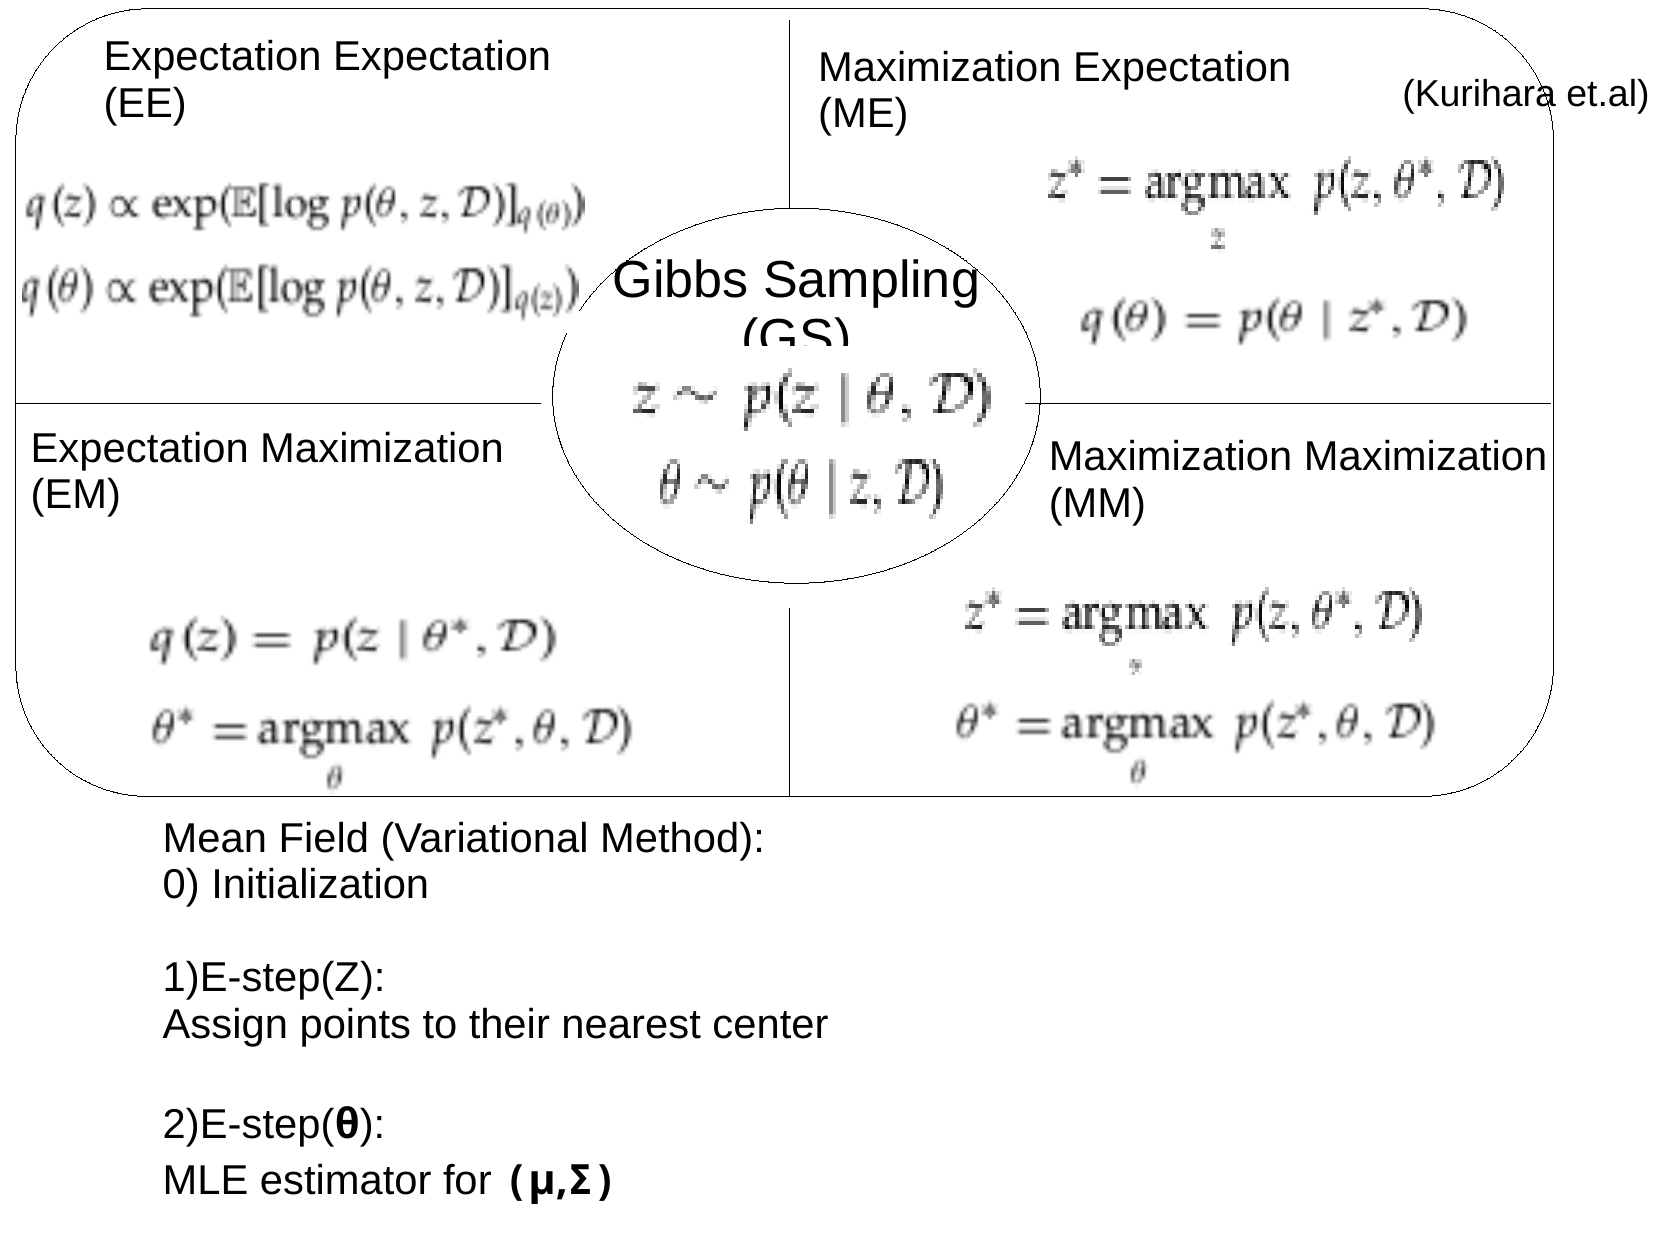

Expectation Expectation
(EE)
Maximization Expectation
(ME)
(Kurihara et.al)
Gibbs Sampling
(GS)
Expectation Maximization
(EM)
Maximization Maximization
(MM)
Mean Field (Variational Method):
0) Initialization
1)E-step(Z):
Assign points to their nearest center
2)E-step(θ):
MLE estimator for (μ,Σ)